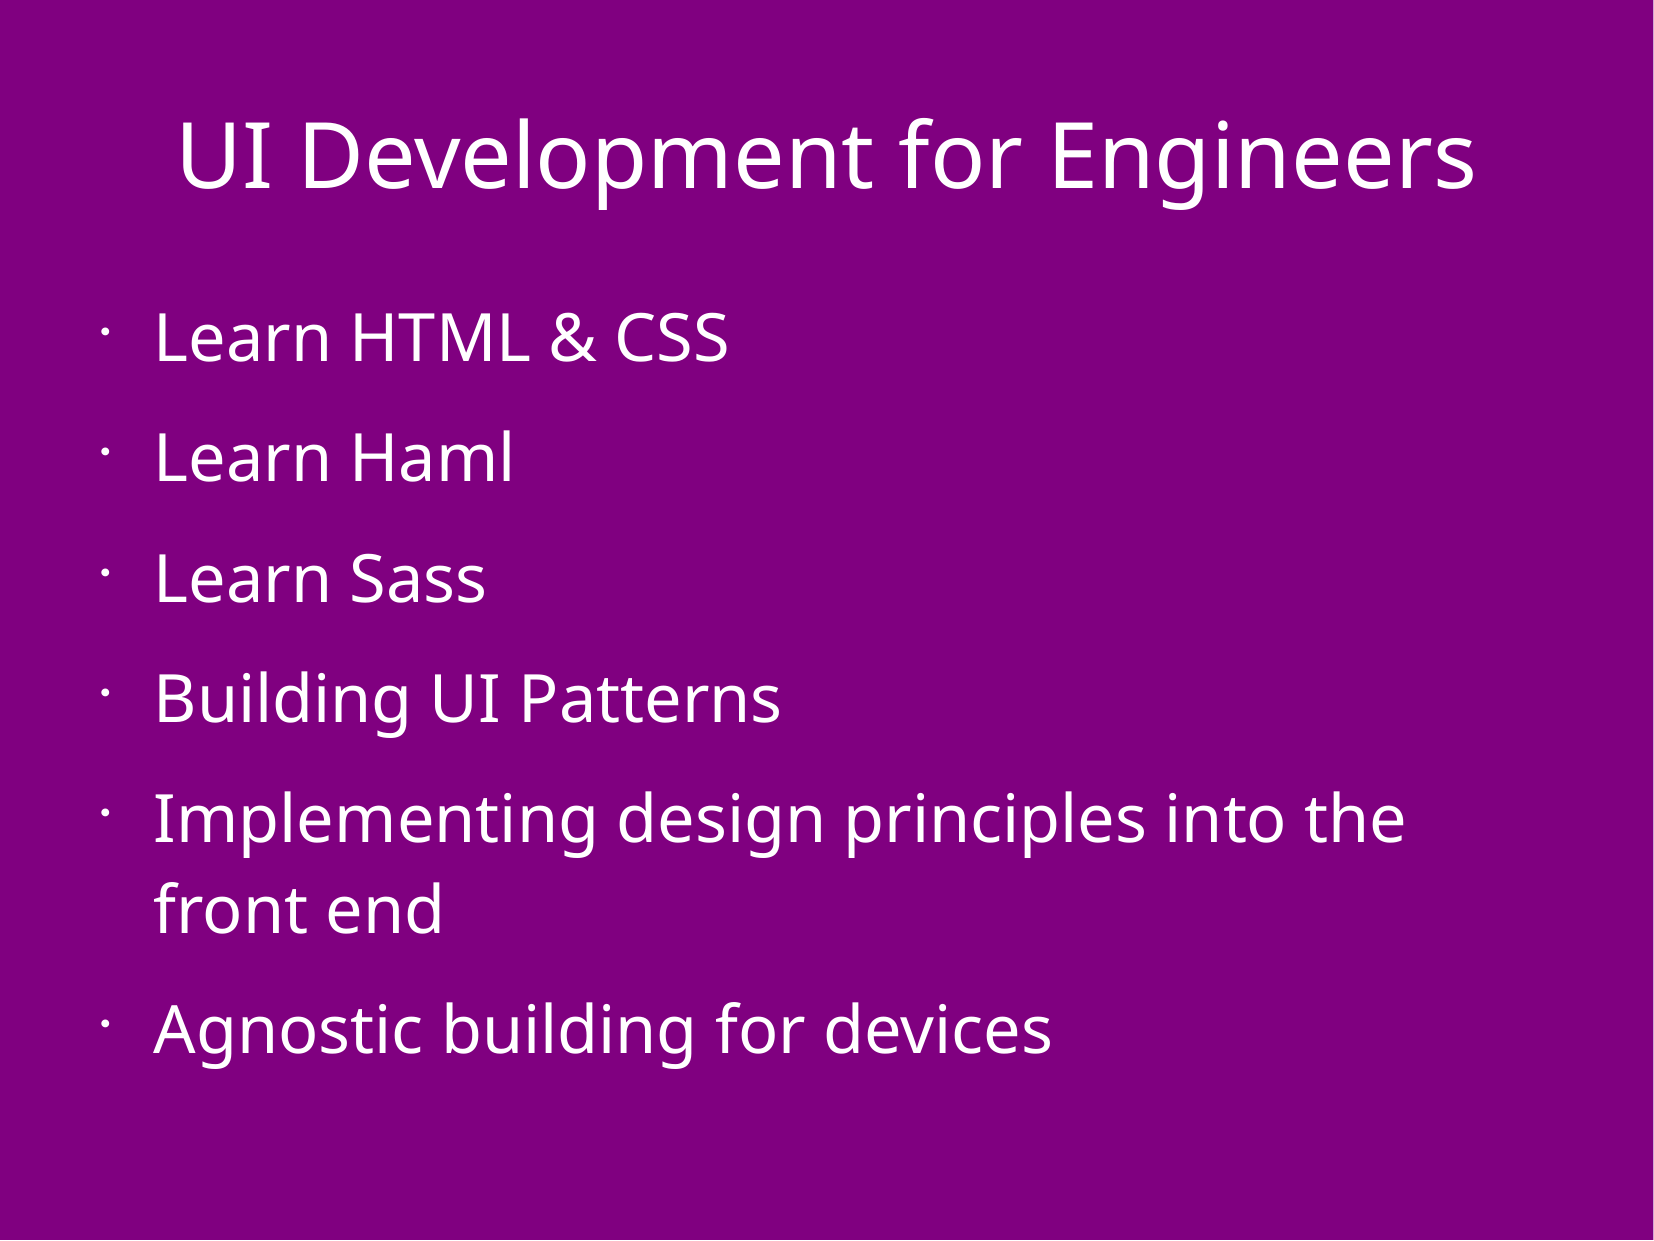

# UI Development for Engineers
Learn HTML & CSS
Learn Haml
Learn Sass
Building UI Patterns
Implementing design principles into the front end
Agnostic building for devices